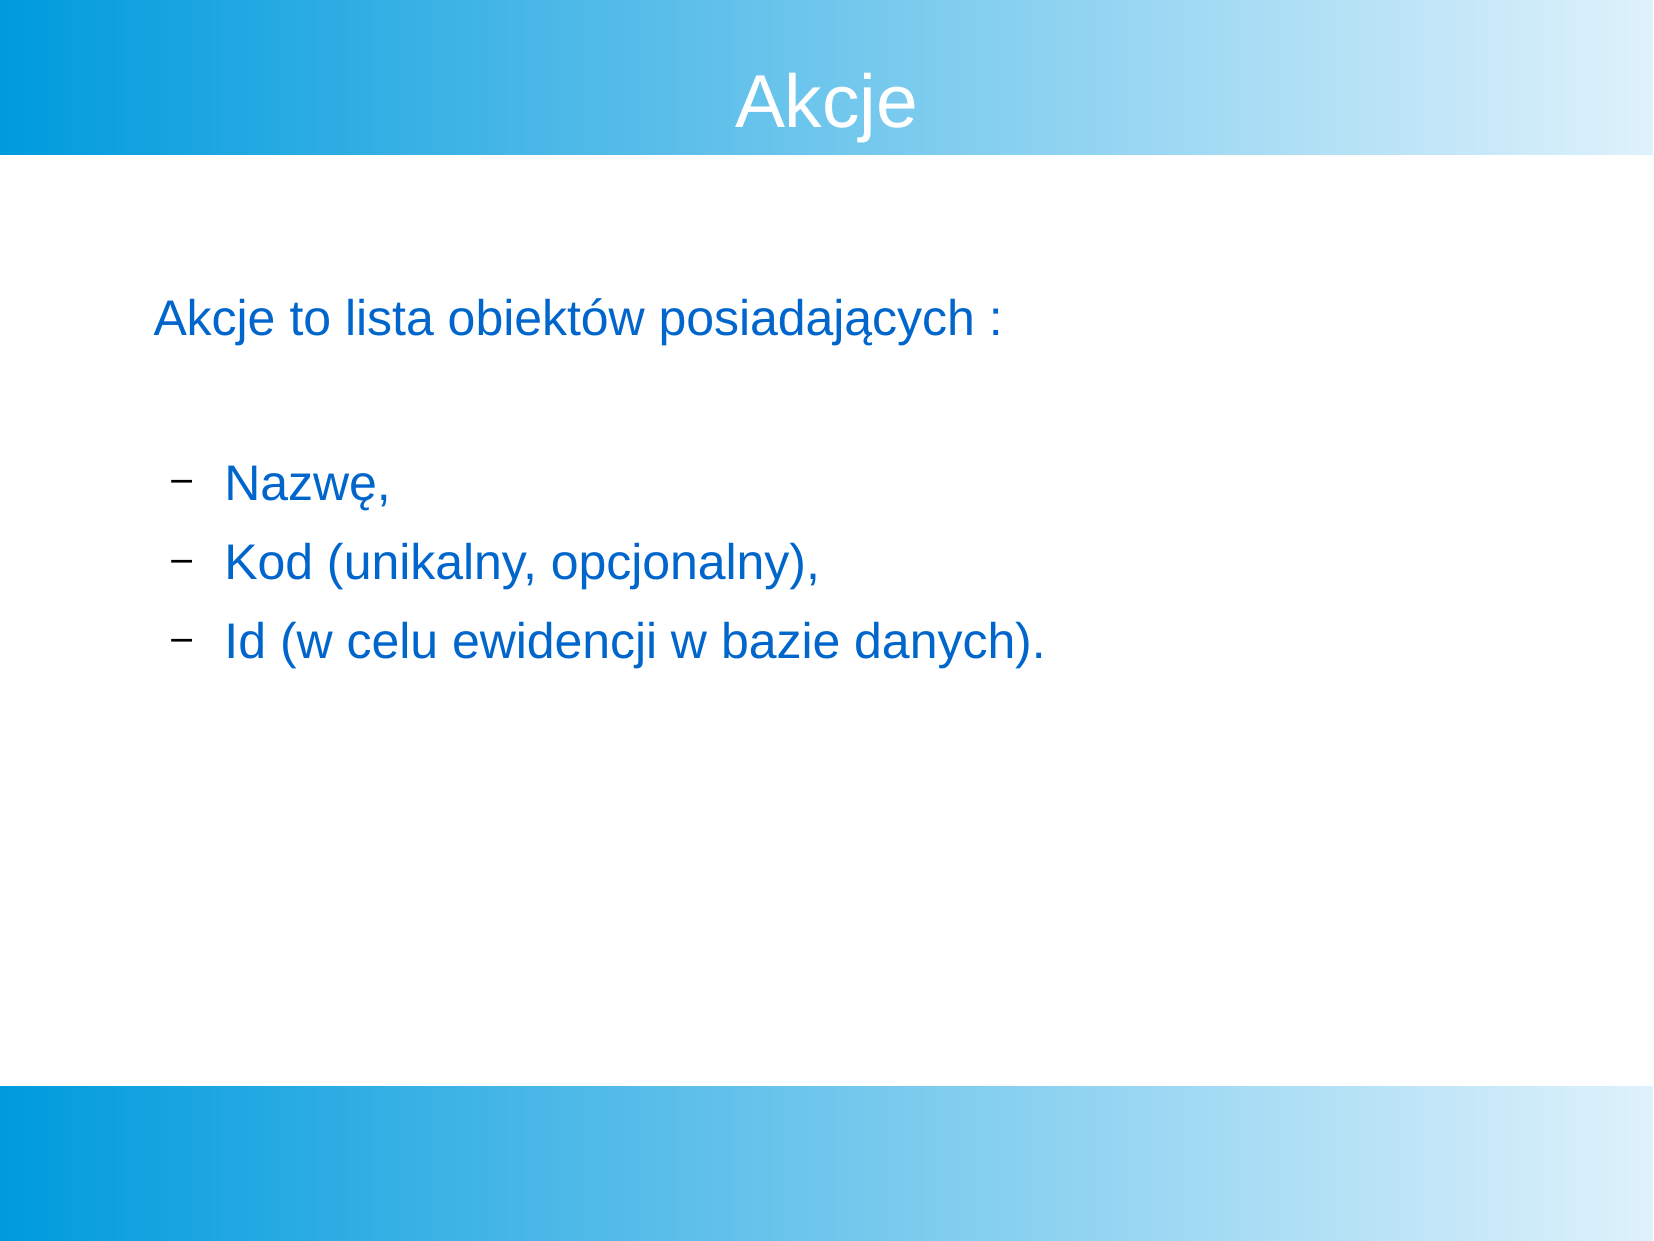

# Akcje
Akcje to lista obiektów posiadających :
Nazwę,
Kod (unikalny, opcjonalny),
Id (w celu ewidencji w bazie danych).